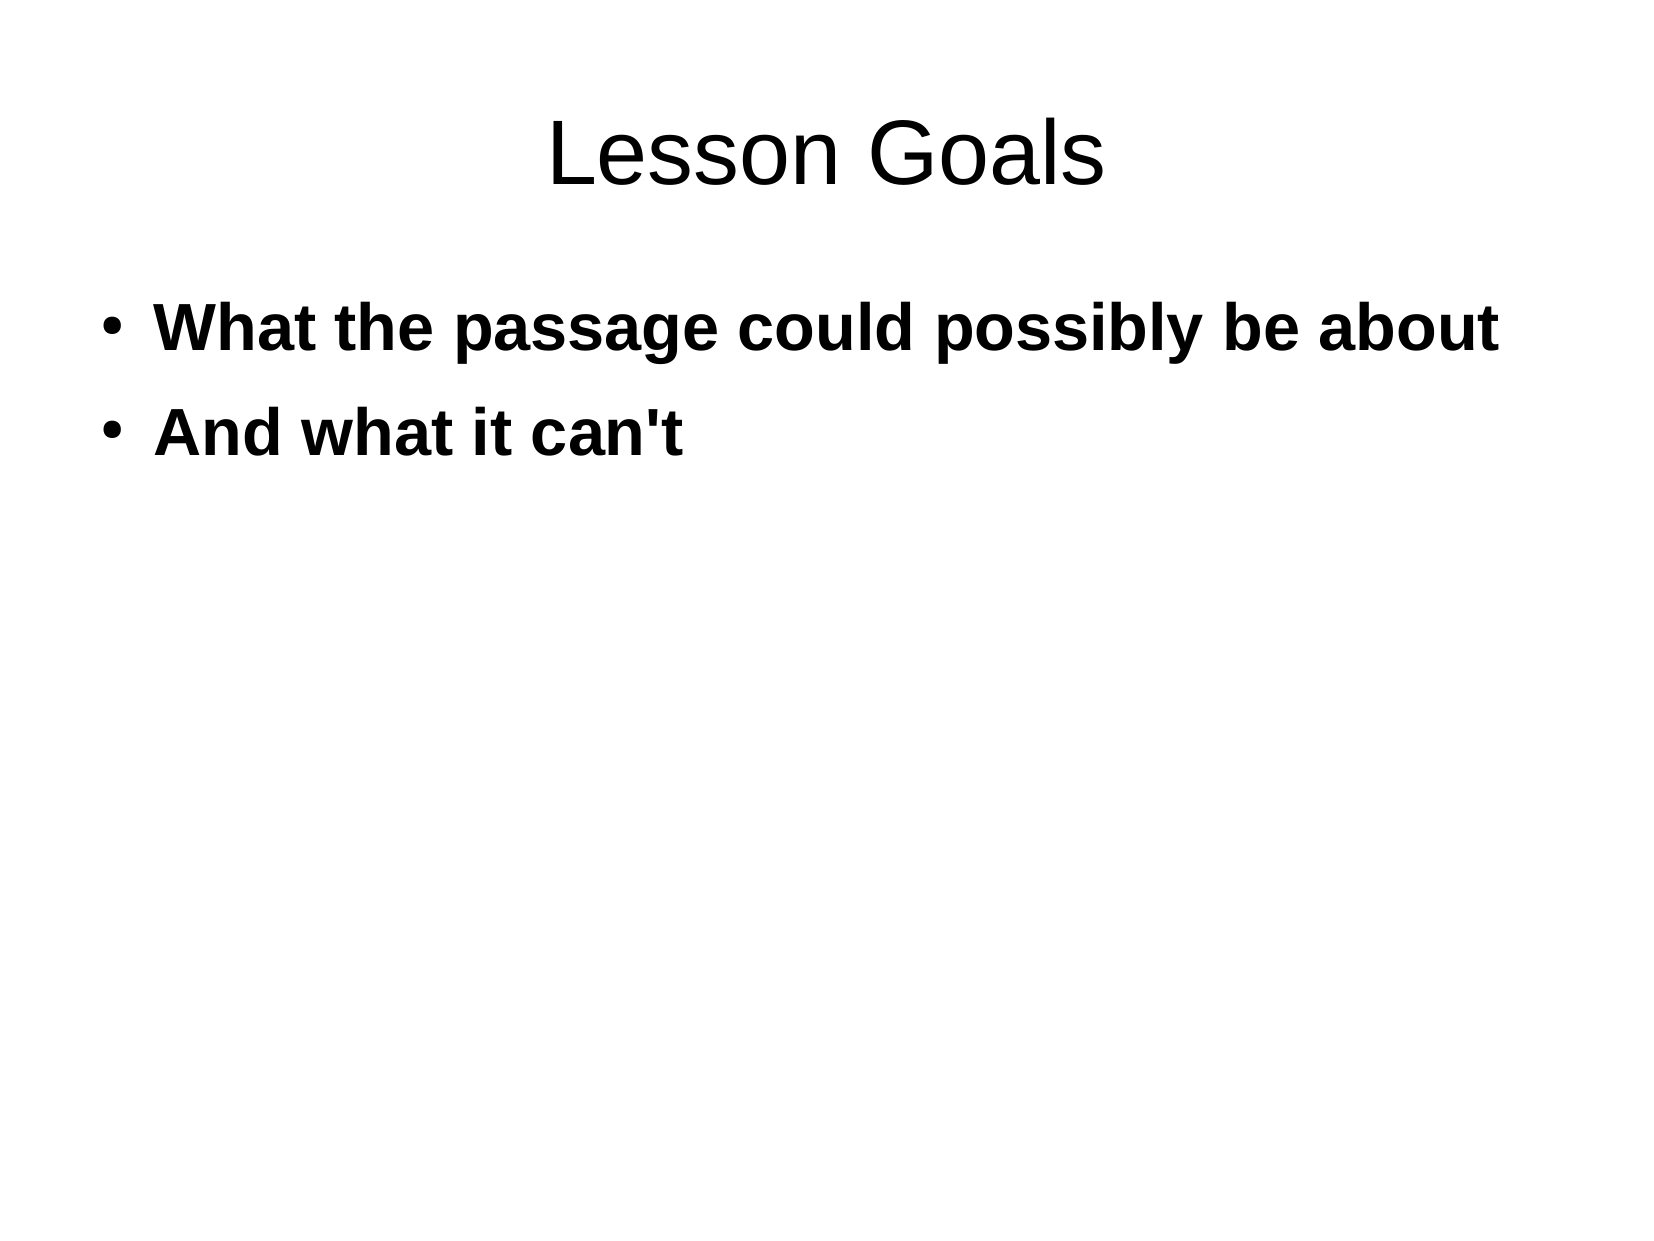

# Lesson Goals
What the passage could possibly be about
And what it can't